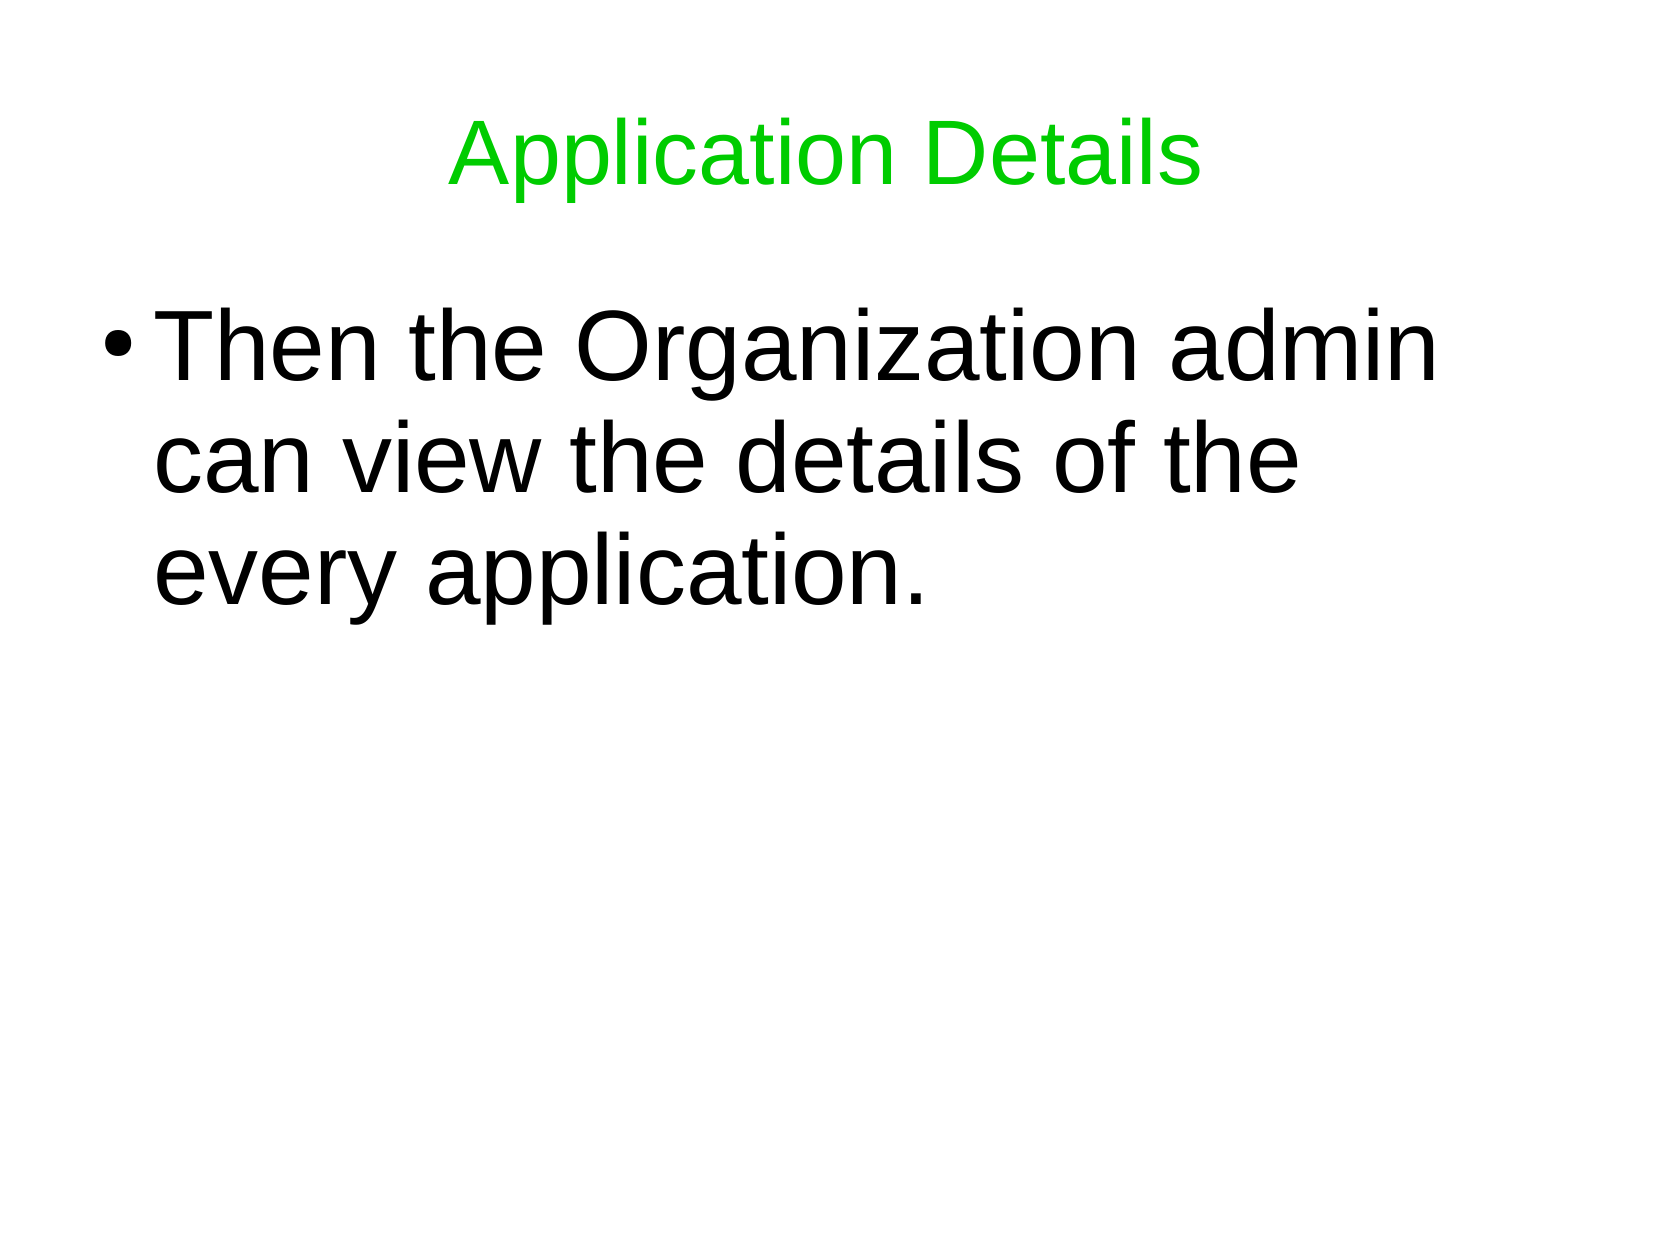

# Application Details
Then the Organization admin can view the details of the every application.